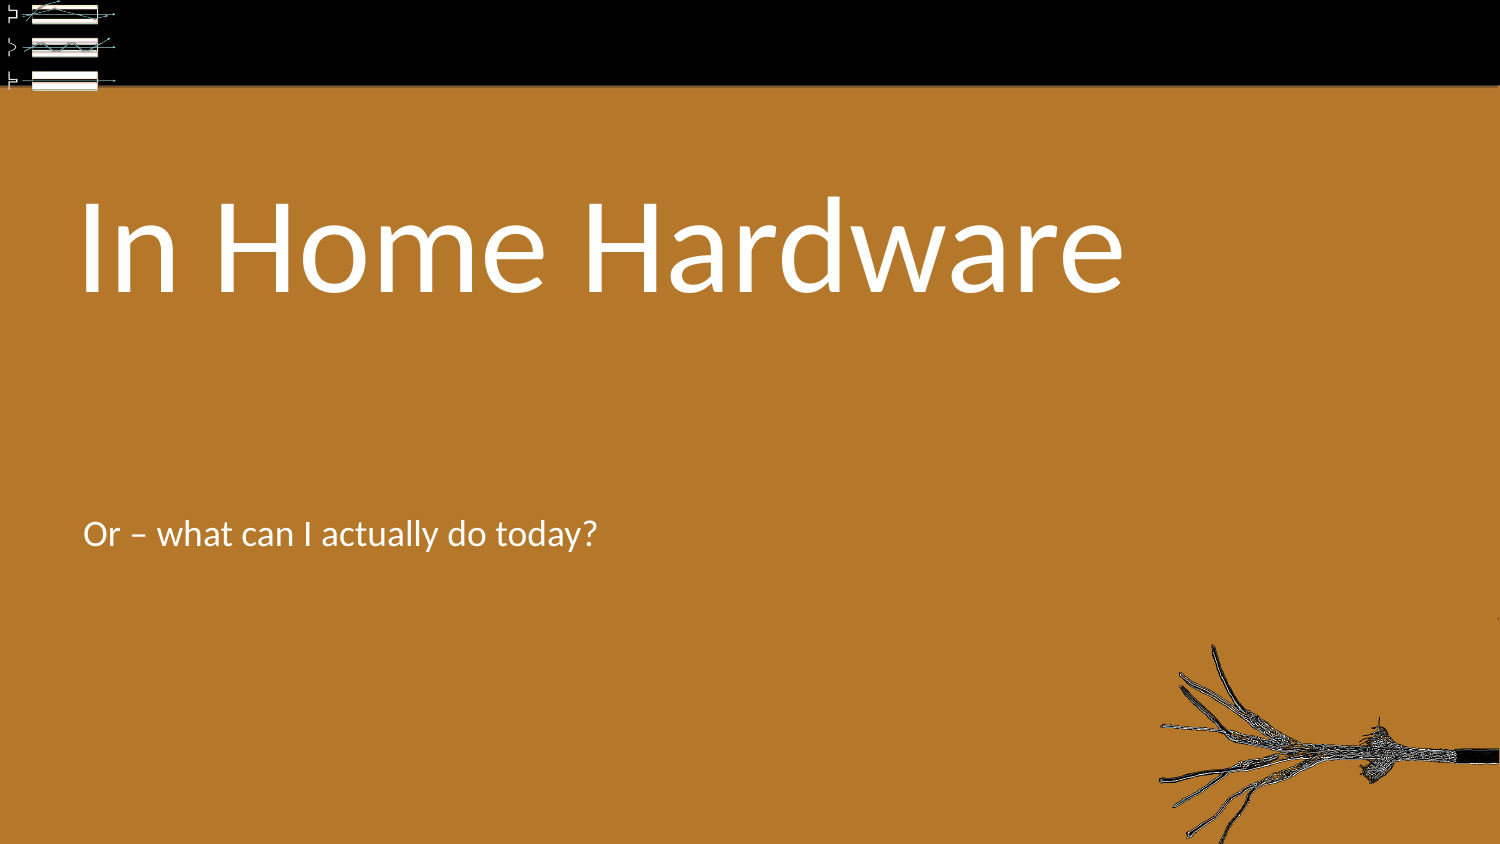

In Home Hardware
Or – what can I actually do today?